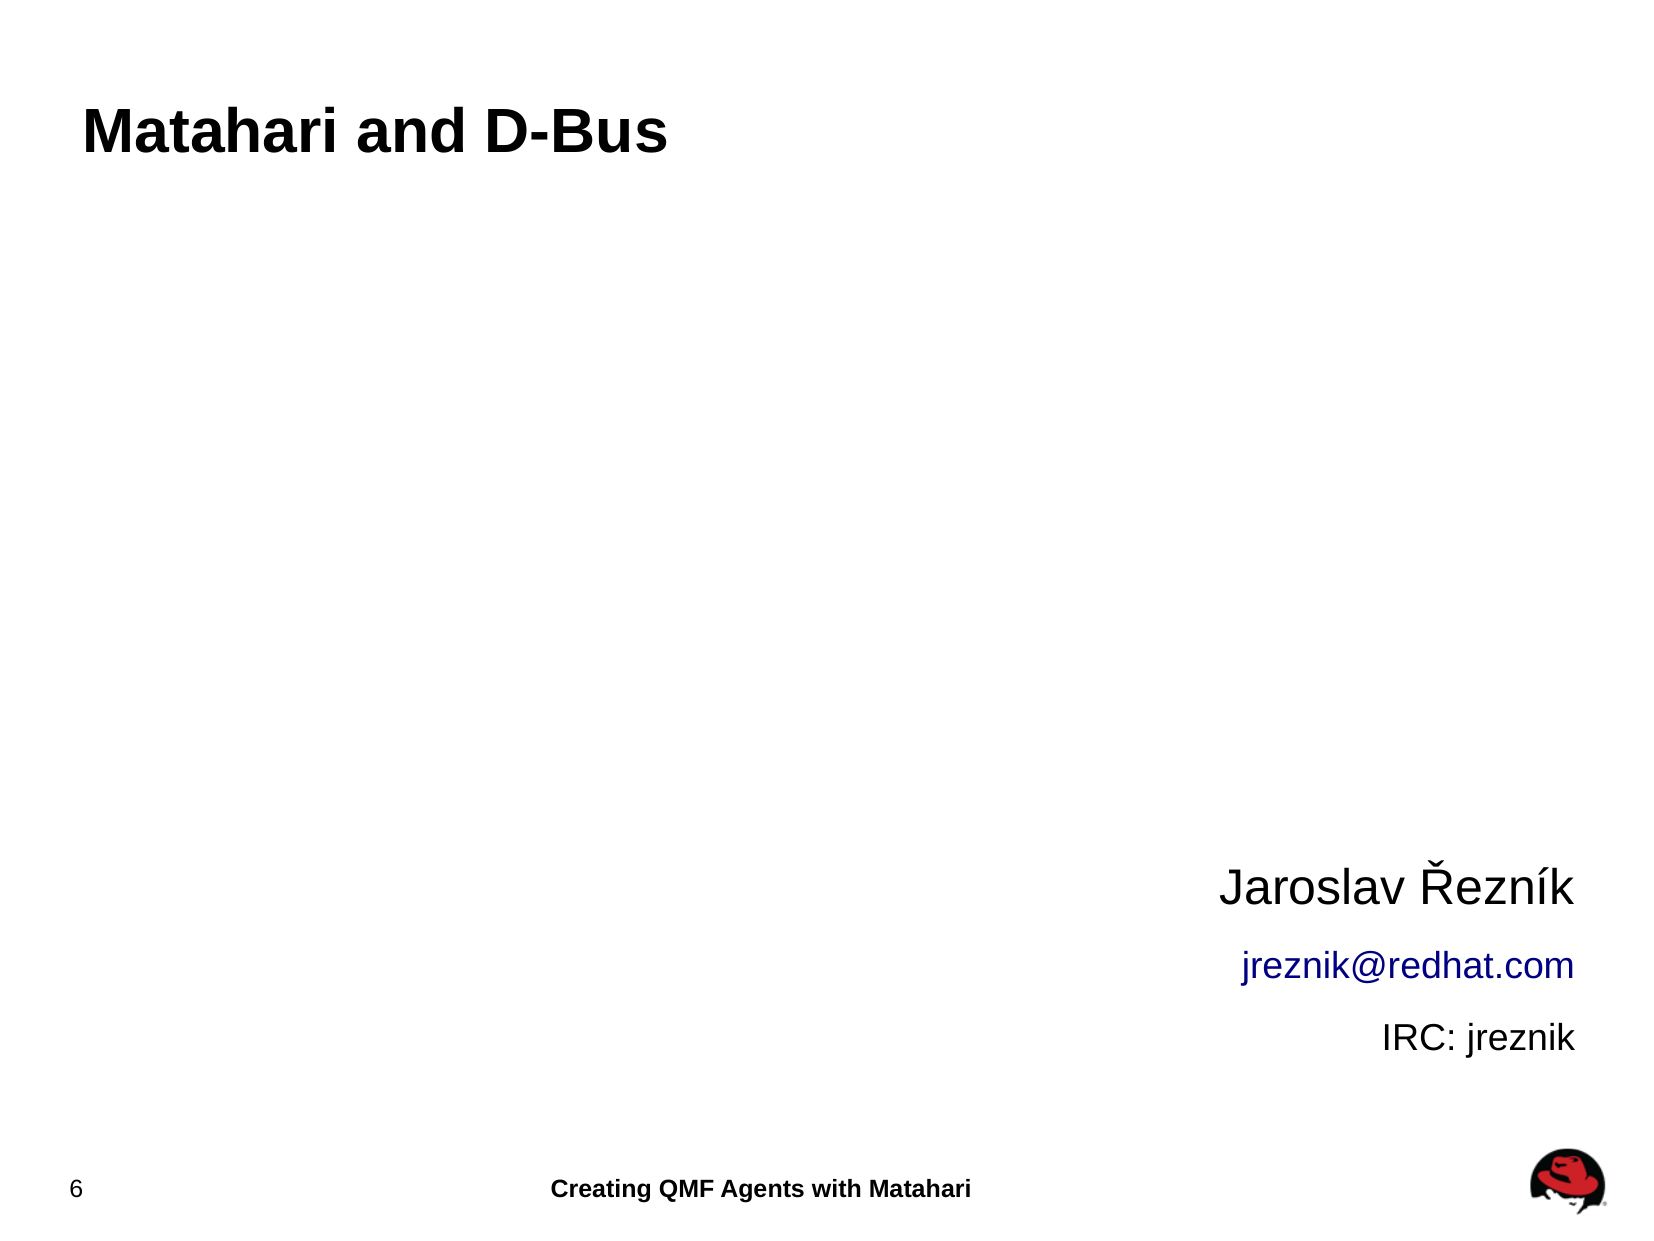

# Matahari and D-Bus
Jaroslav Řezník
jreznik@redhat.com
IRC: jreznik